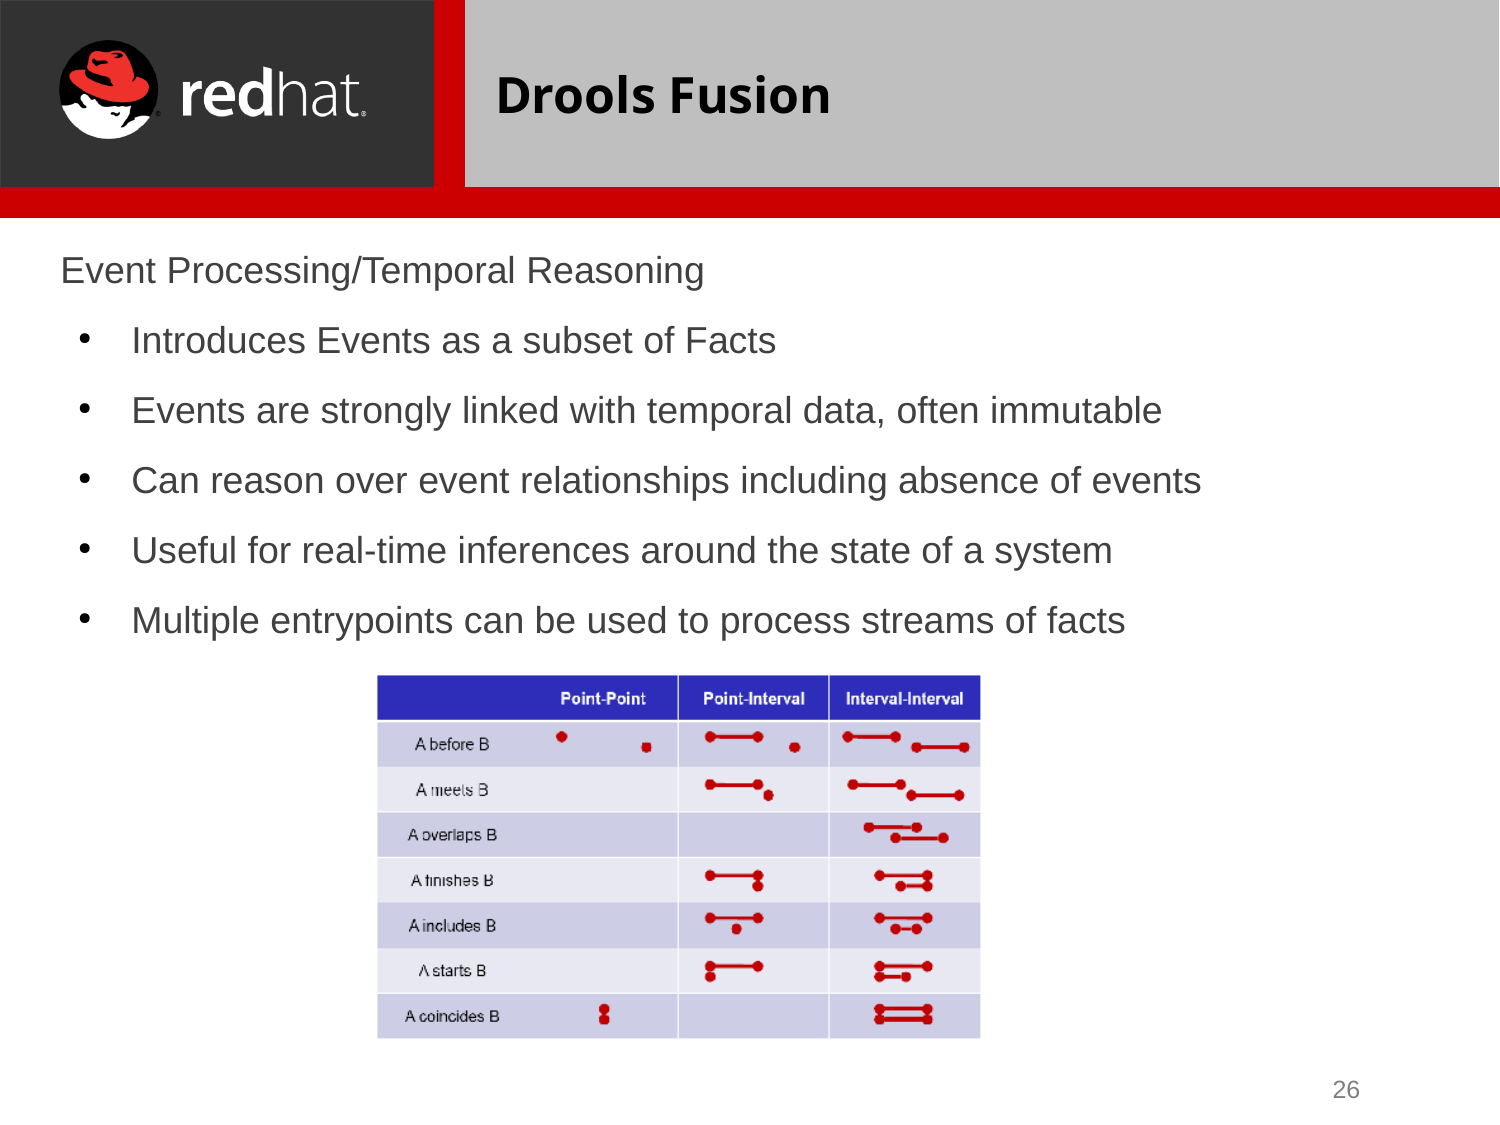

# Drools Fusion
Event Processing/Temporal Reasoning
Introduces Events as a subset of Facts
Events are strongly linked with temporal data, often immutable
Can reason over event relationships including absence of events
Useful for real-time inferences around the state of a system
Multiple entrypoints can be used to process streams of facts